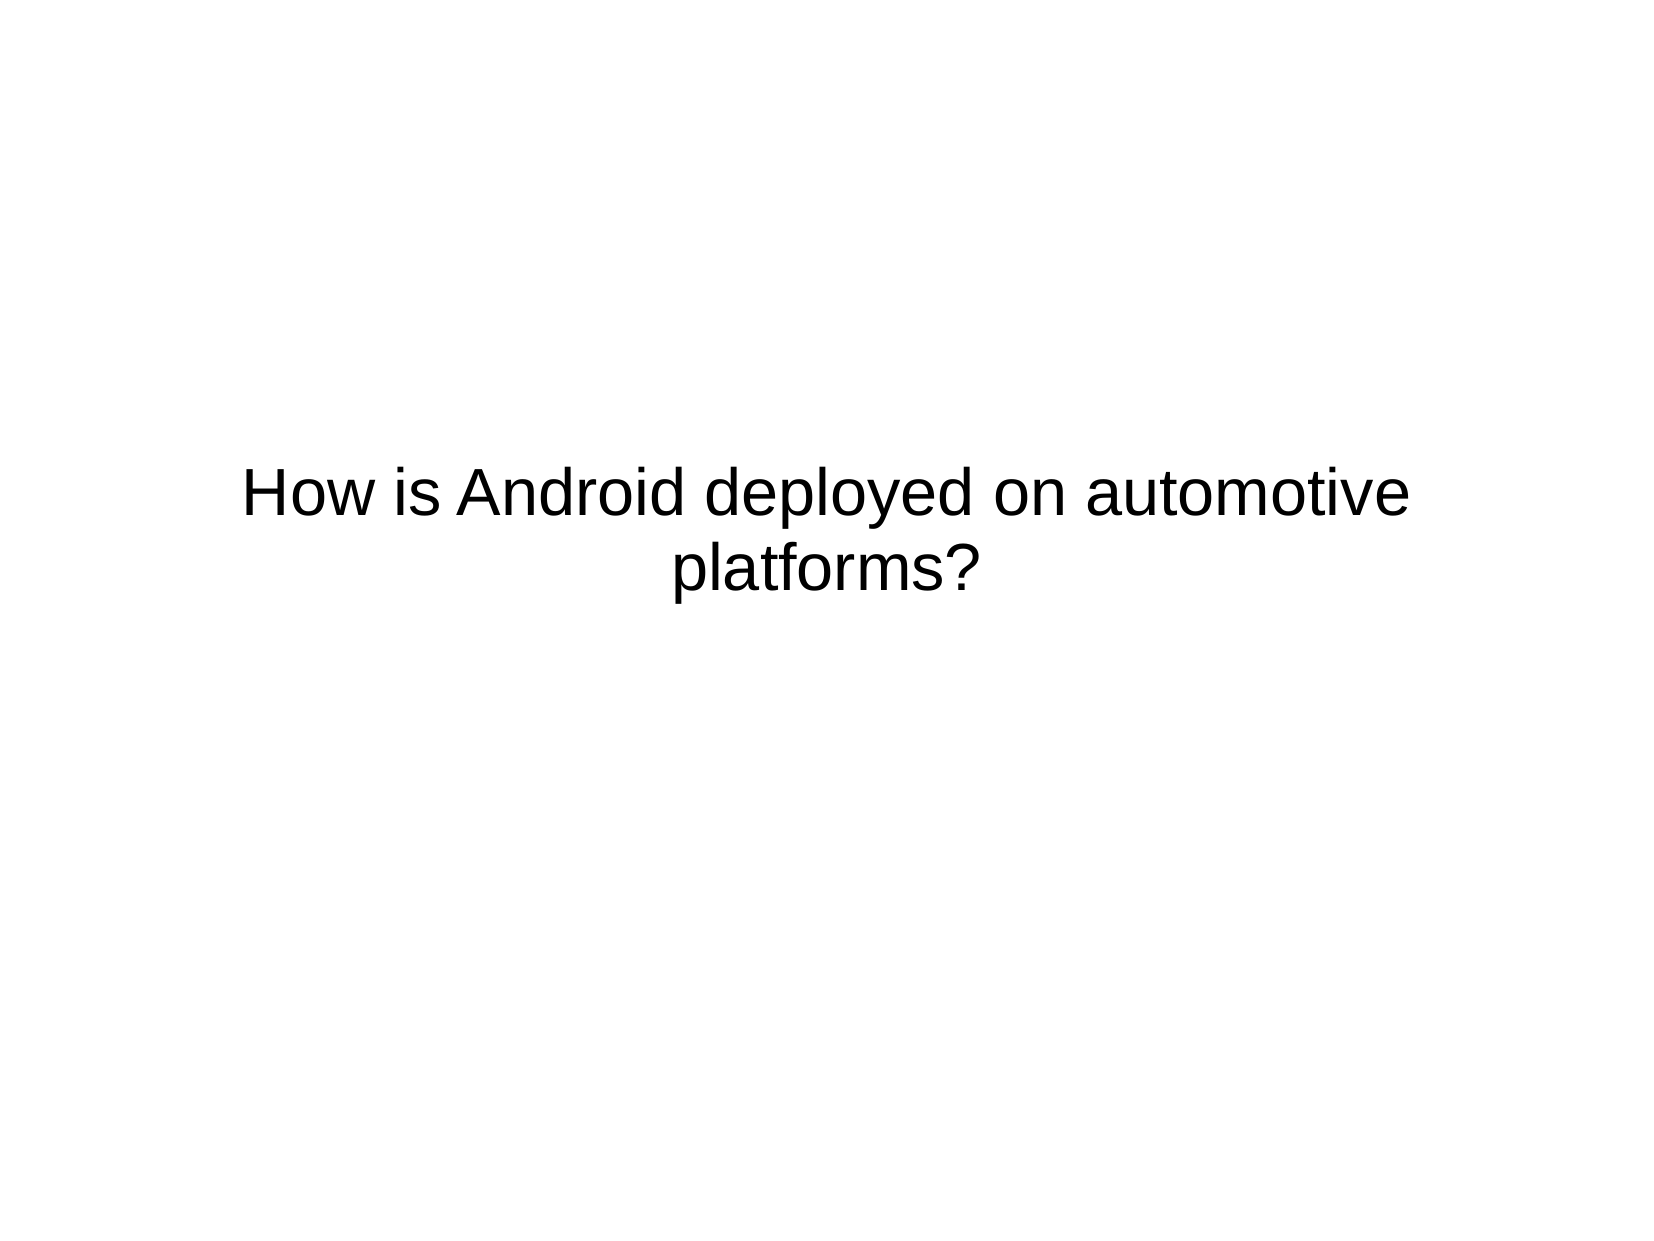

# How is Android deployed on automotive platforms?